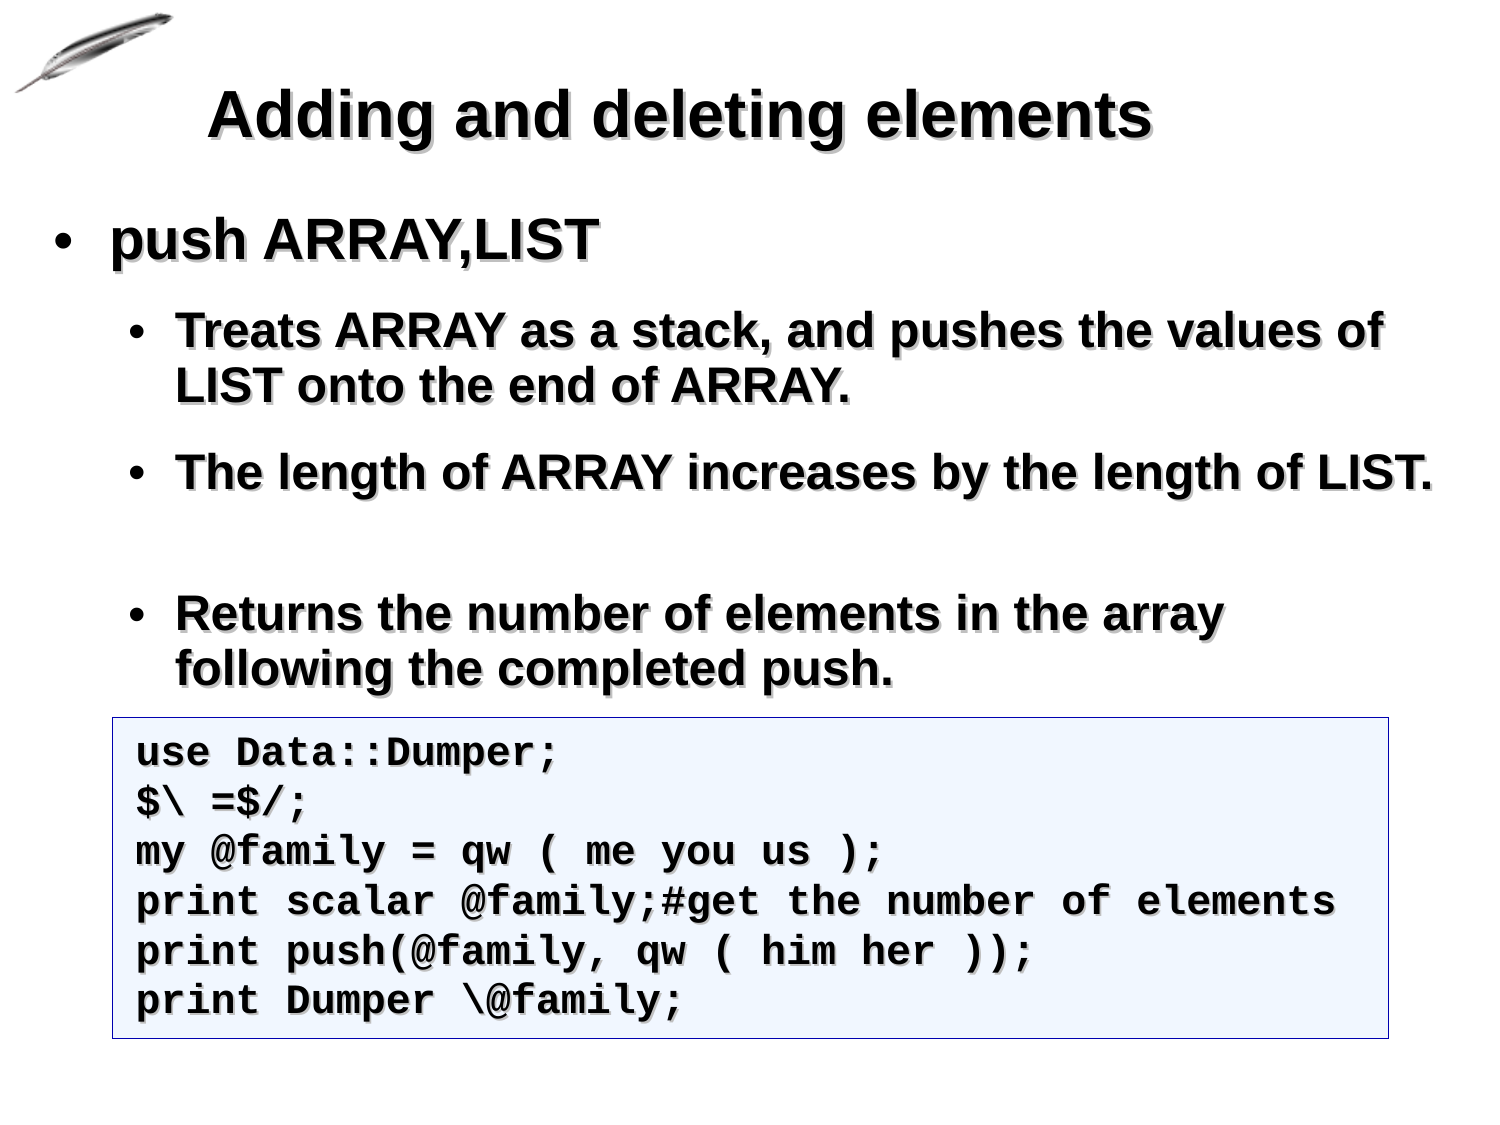

# Adding and deleting elements
push ARRAY,LIST
Treats ARRAY as a stack, and pushes the values of LIST onto the end of ARRAY.
The length of ARRAY increases by the length of LIST.
Returns the number of elements in the array following the completed push.
use Data::Dumper;
$\ =$/;
my @family = qw ( me you us );
print scalar @family;#get the number of elements
print push(@family, qw ( him her ));
print Dumper \@family;